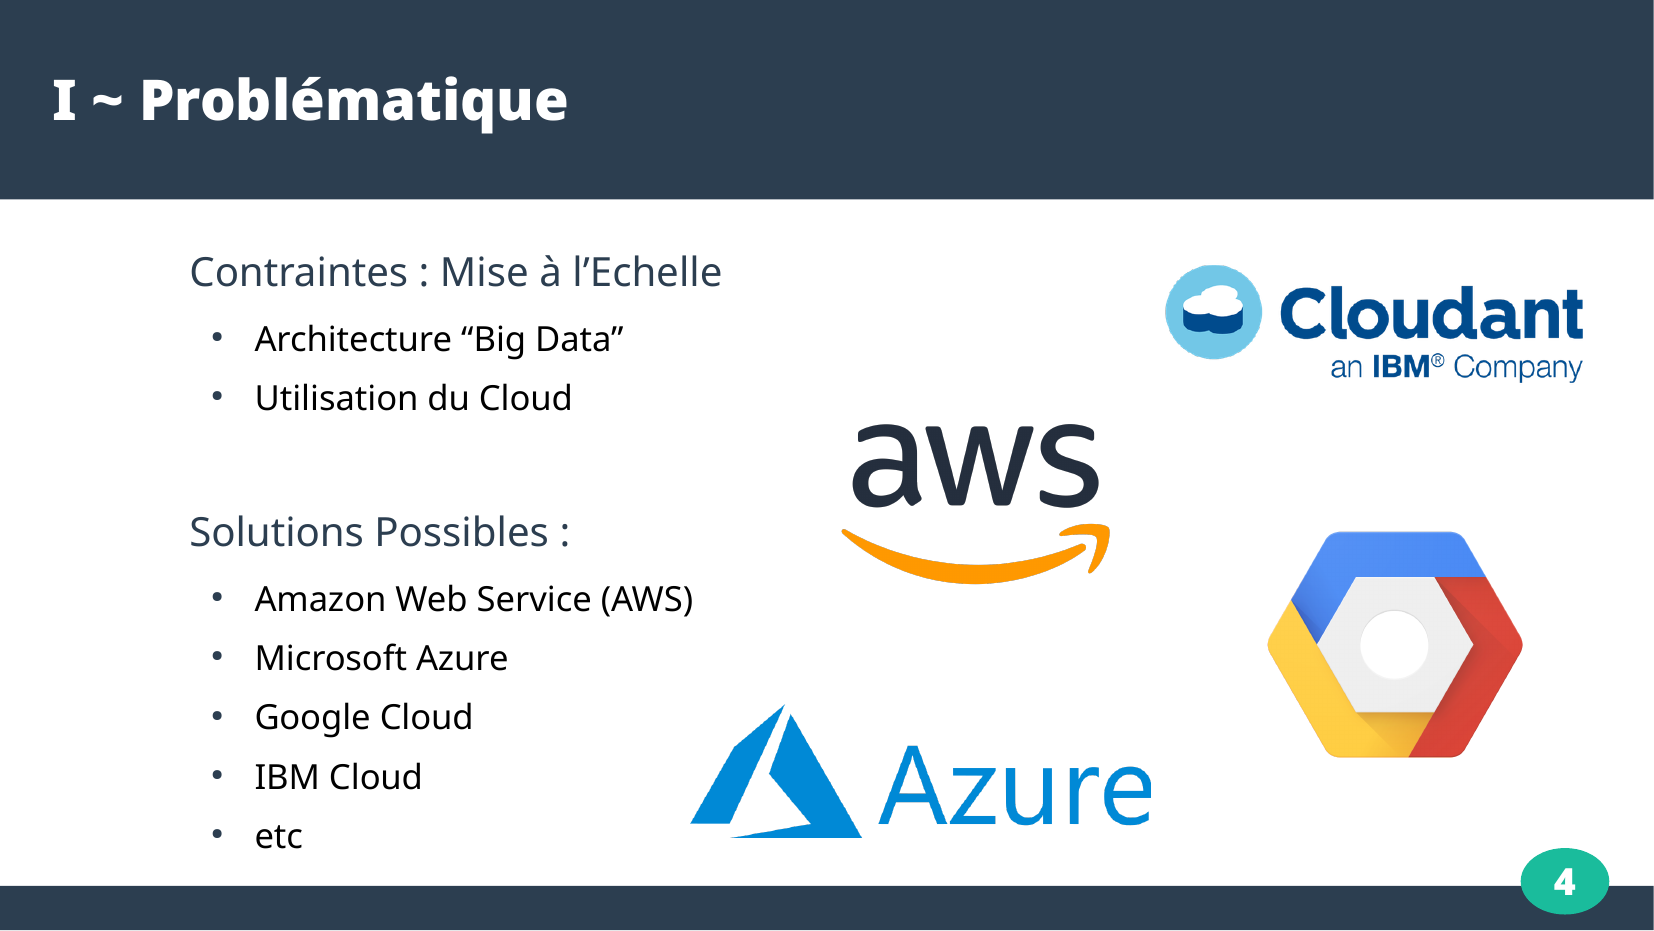

# I ~ Problématique
Contraintes : Mise à l’Echelle
Architecture “Big Data”
Utilisation du Cloud
Solutions Possibles :
Amazon Web Service (AWS)
Microsoft Azure
Google Cloud
IBM Cloud
etc
4